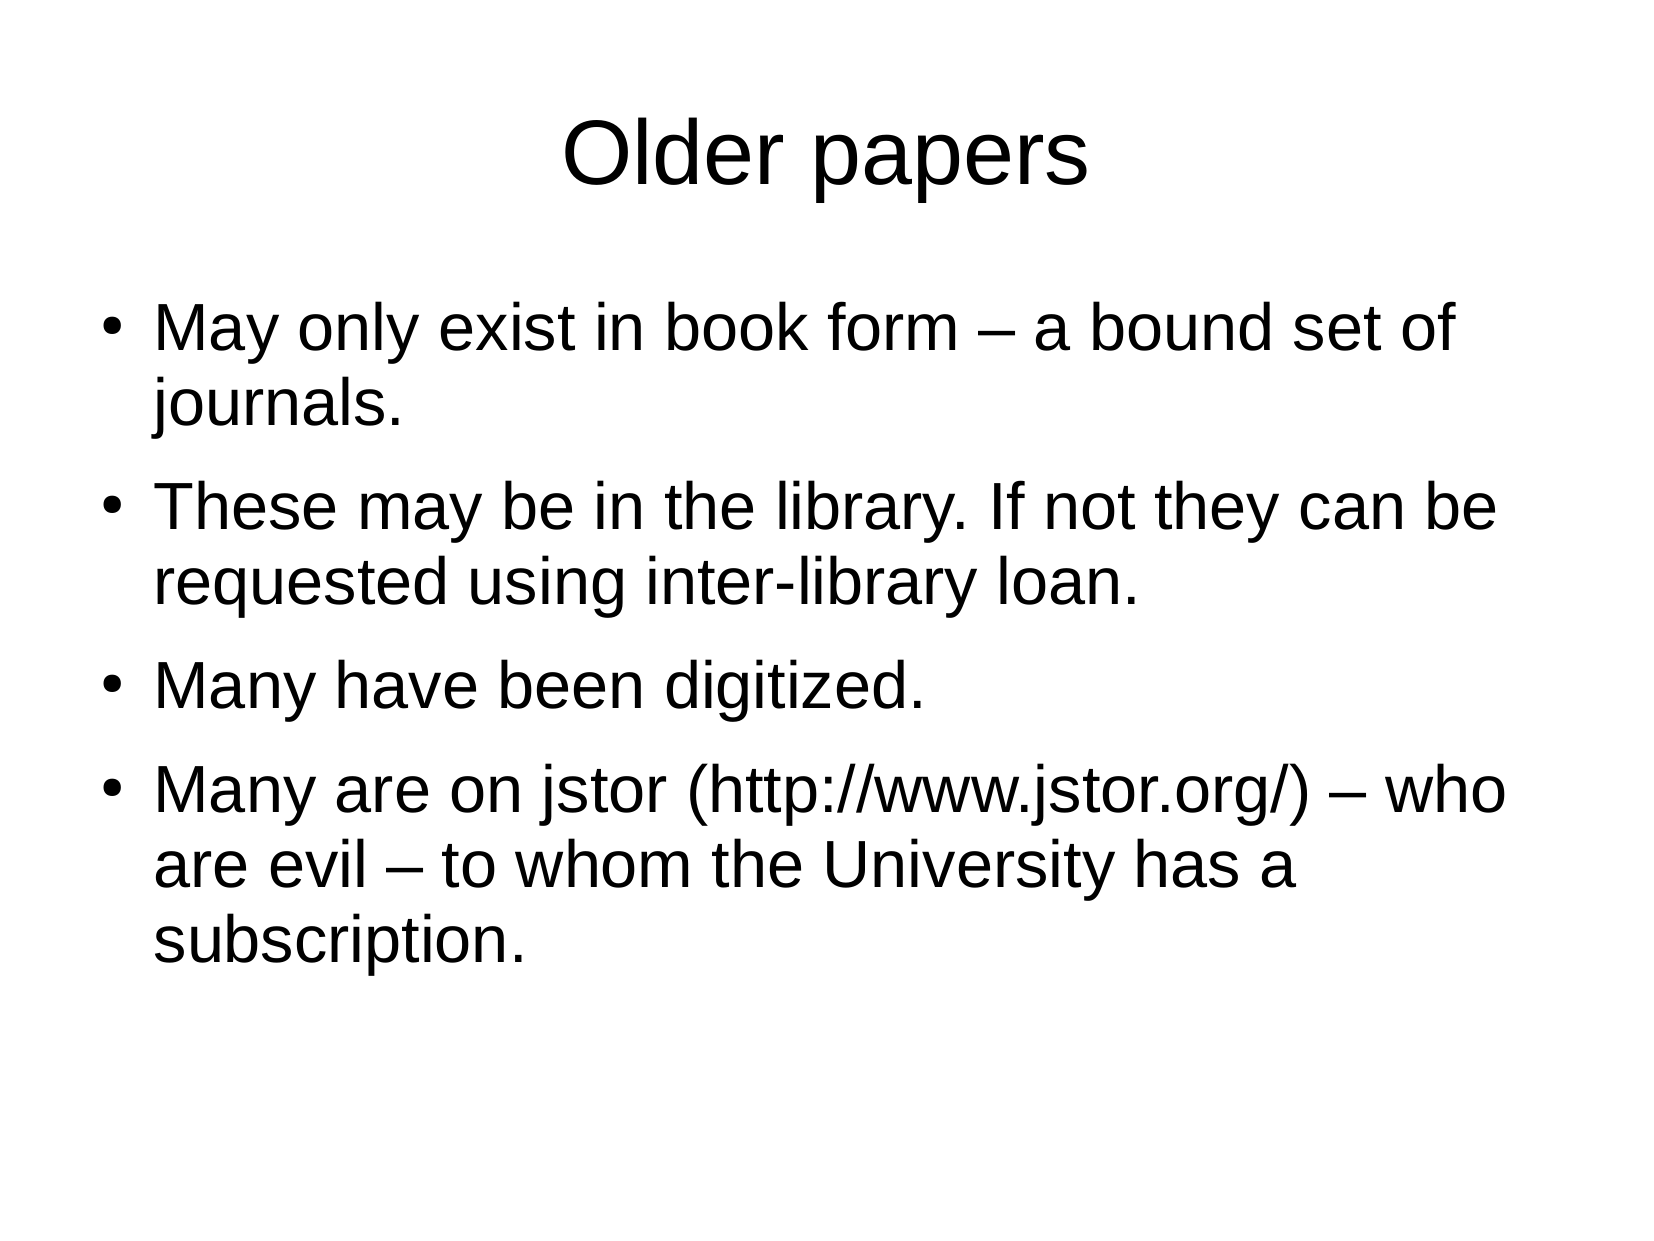

# Older papers
May only exist in book form – a bound set of journals.
These may be in the library. If not they can be requested using inter-library loan.
Many have been digitized.
Many are on jstor (http://www.jstor.org/) – who are evil – to whom the University has a subscription.